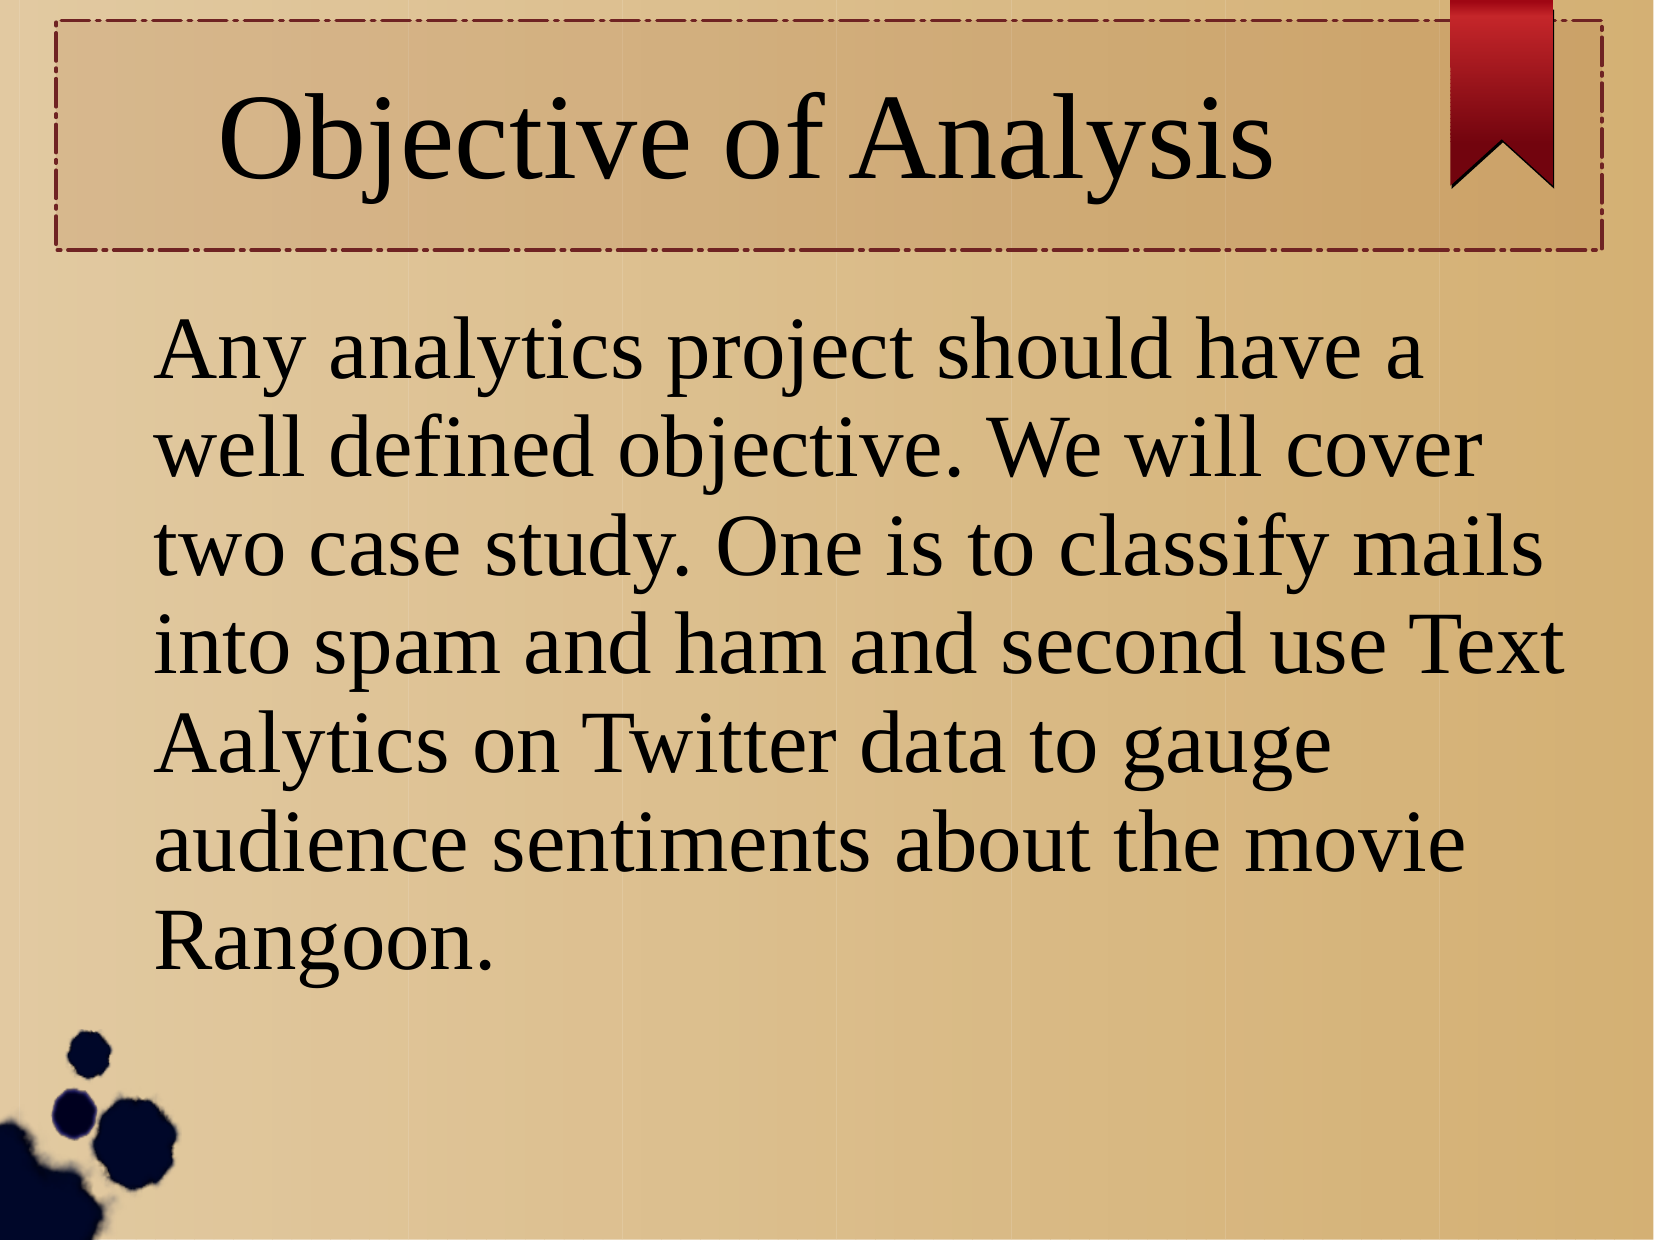

# Objective of Analysis
Any analytics project should have a well defined objective. We will cover two case study. One is to classify mails into spam and ham and second use Text Aalytics on Twitter data to gauge audience sentiments about the movie Rangoon.